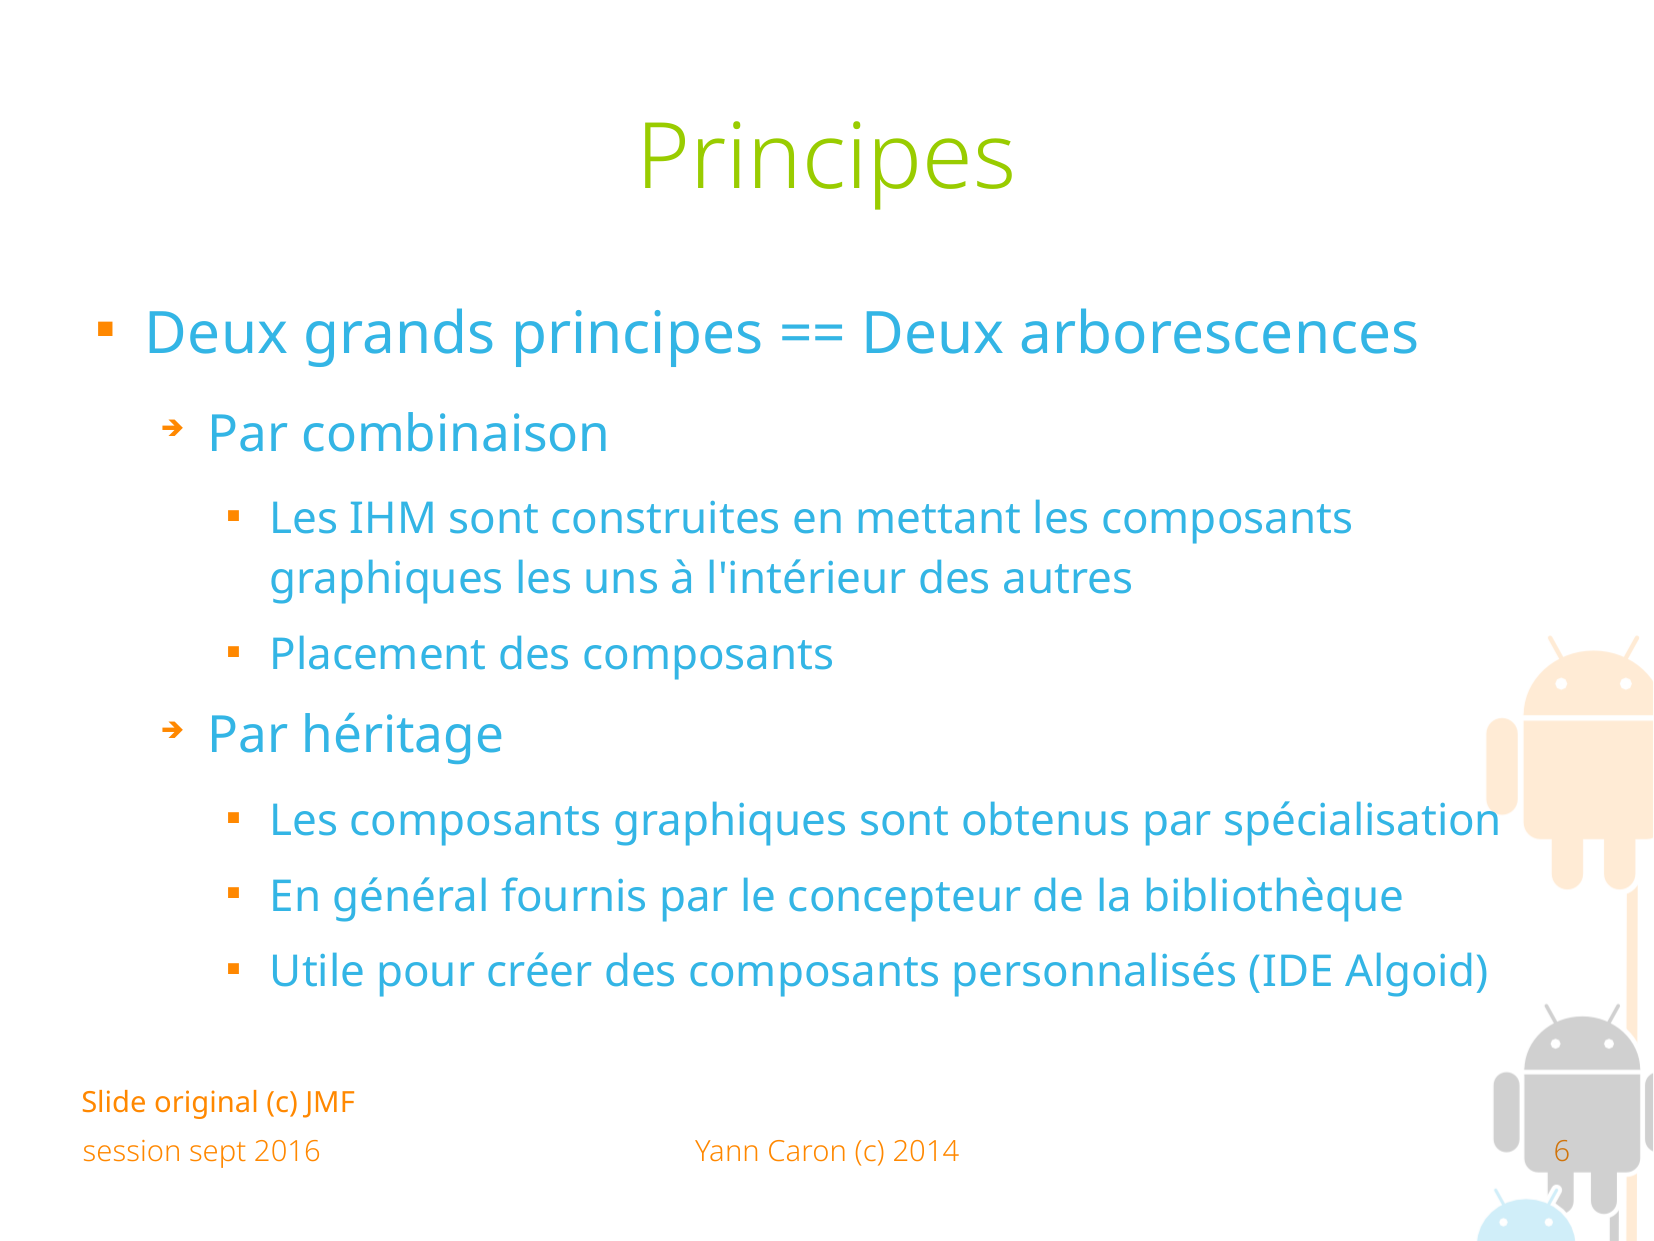

# Principes
Deux grands principes == Deux arborescences
Par combinaison
Les IHM sont construites en mettant les composants graphiques les uns à l'intérieur des autres
Placement des composants
Par héritage
Les composants graphiques sont obtenus par spécialisation
En général fournis par le concepteur de la bibliothèque
Utile pour créer des composants personnalisés (IDE Algoid)
Slide original (c) JMF
session sept 2016
Yann Caron (c) 2014
6